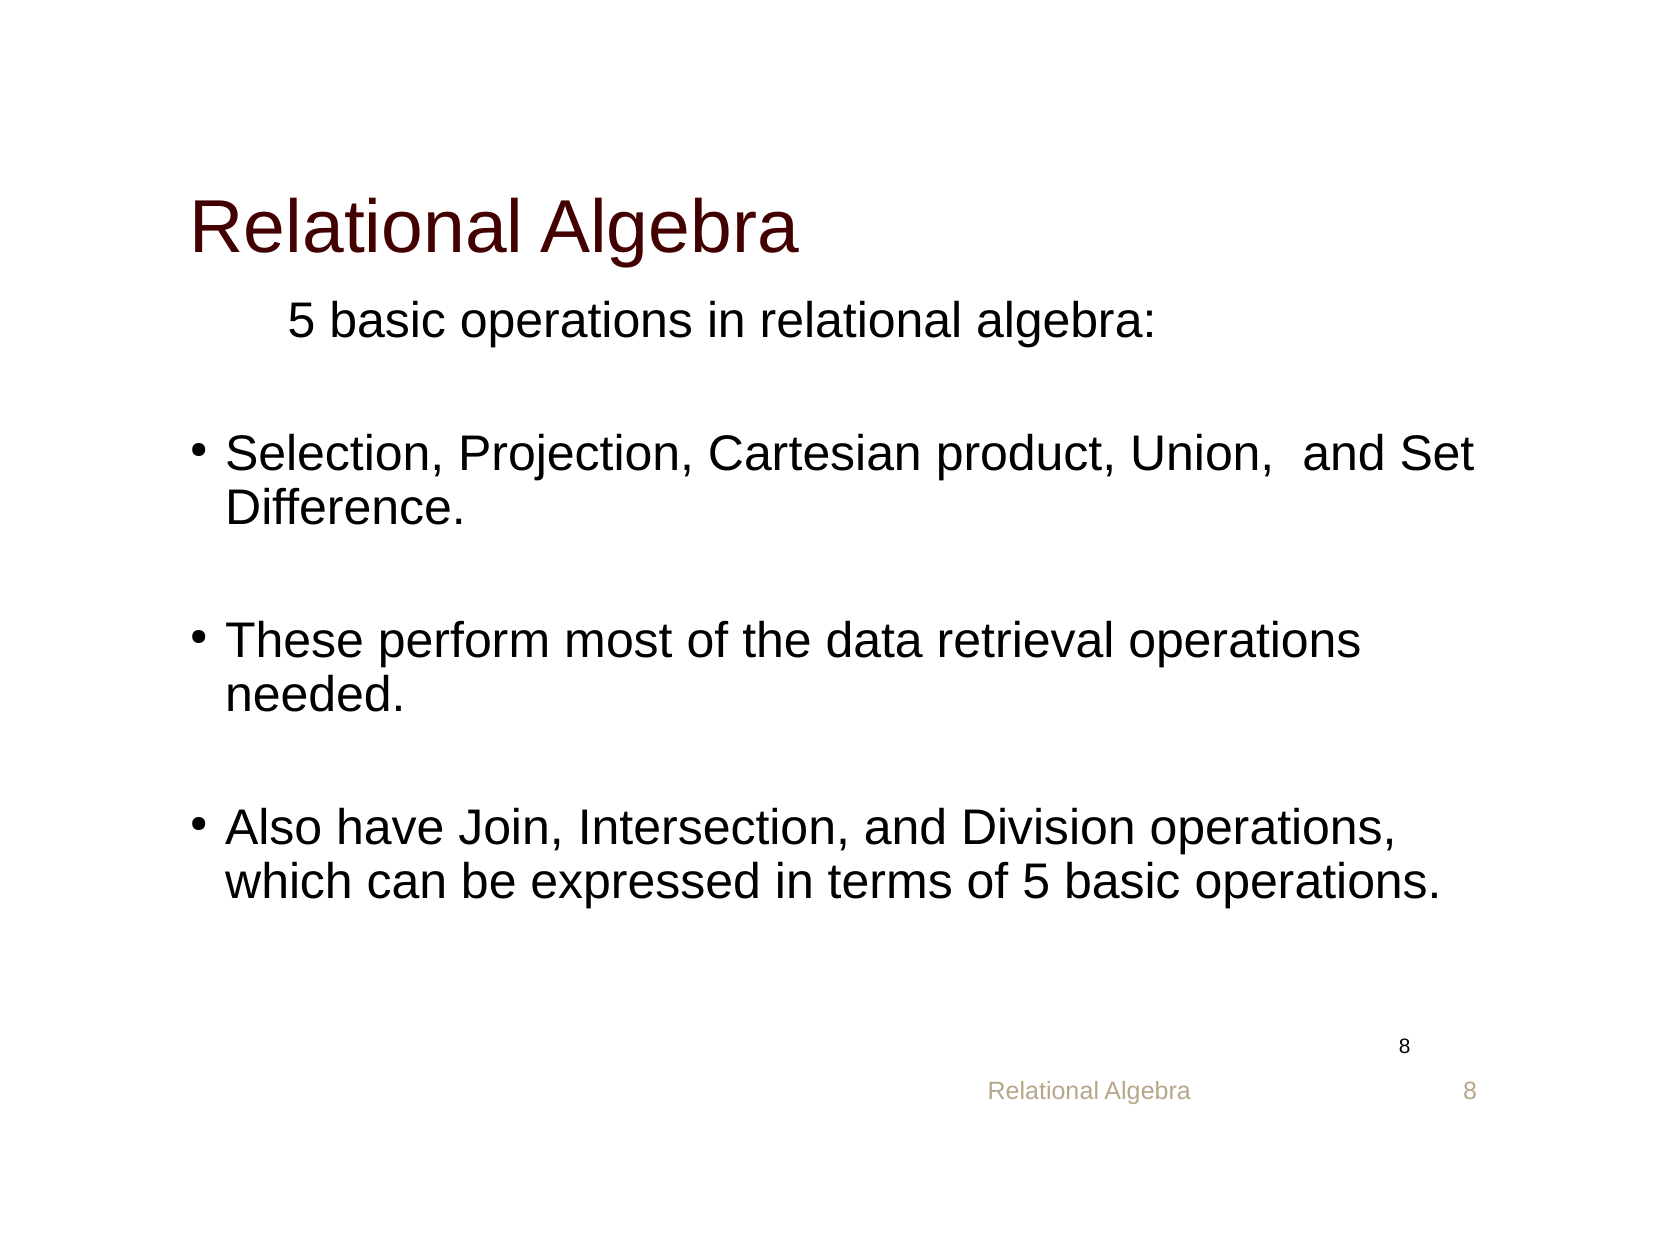

Relational Algebra
 5 basic operations in relational algebra:
Selection, Projection, Cartesian product, Union, and Set Difference.
These perform most of the data retrieval operations needed.
Also have Join, Intersection, and Division operations, which can be expressed in terms of 5 basic operations.
Relational Algebra